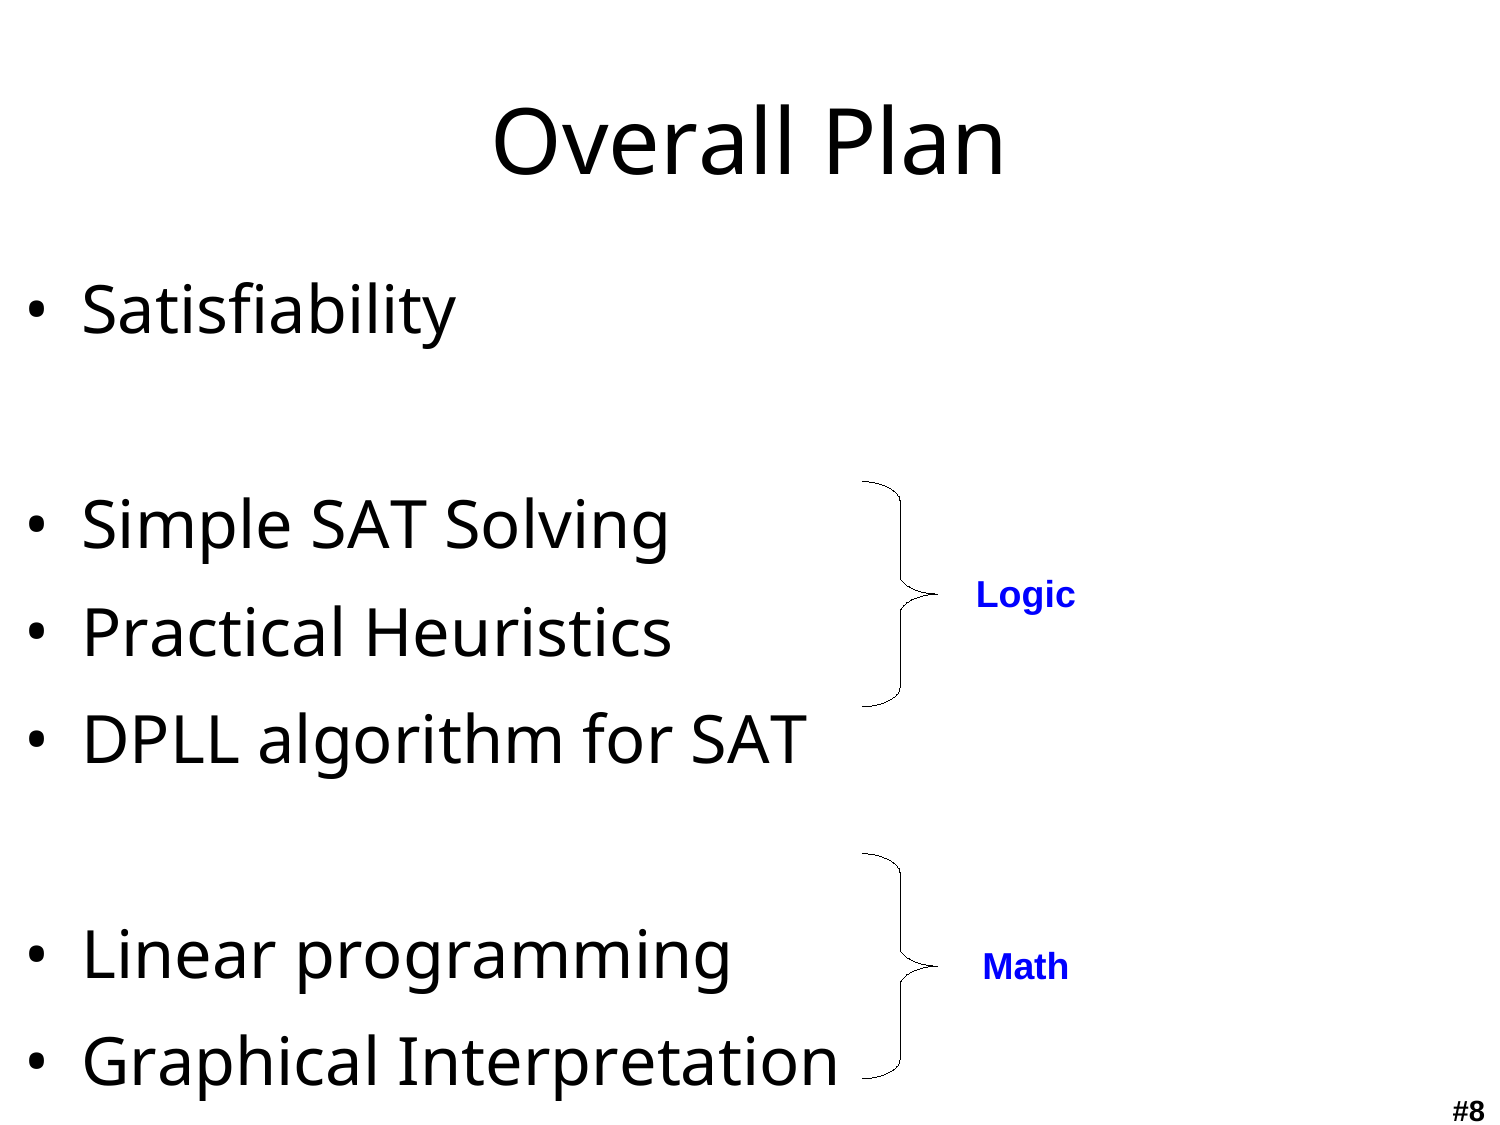

# Overall Plan
Satisfiability
Simple SAT Solving
Practical Heuristics
DPLL algorithm for SAT
Linear programming
Graphical Interpretation
Simplex algorithm
		Logic
		Math
8